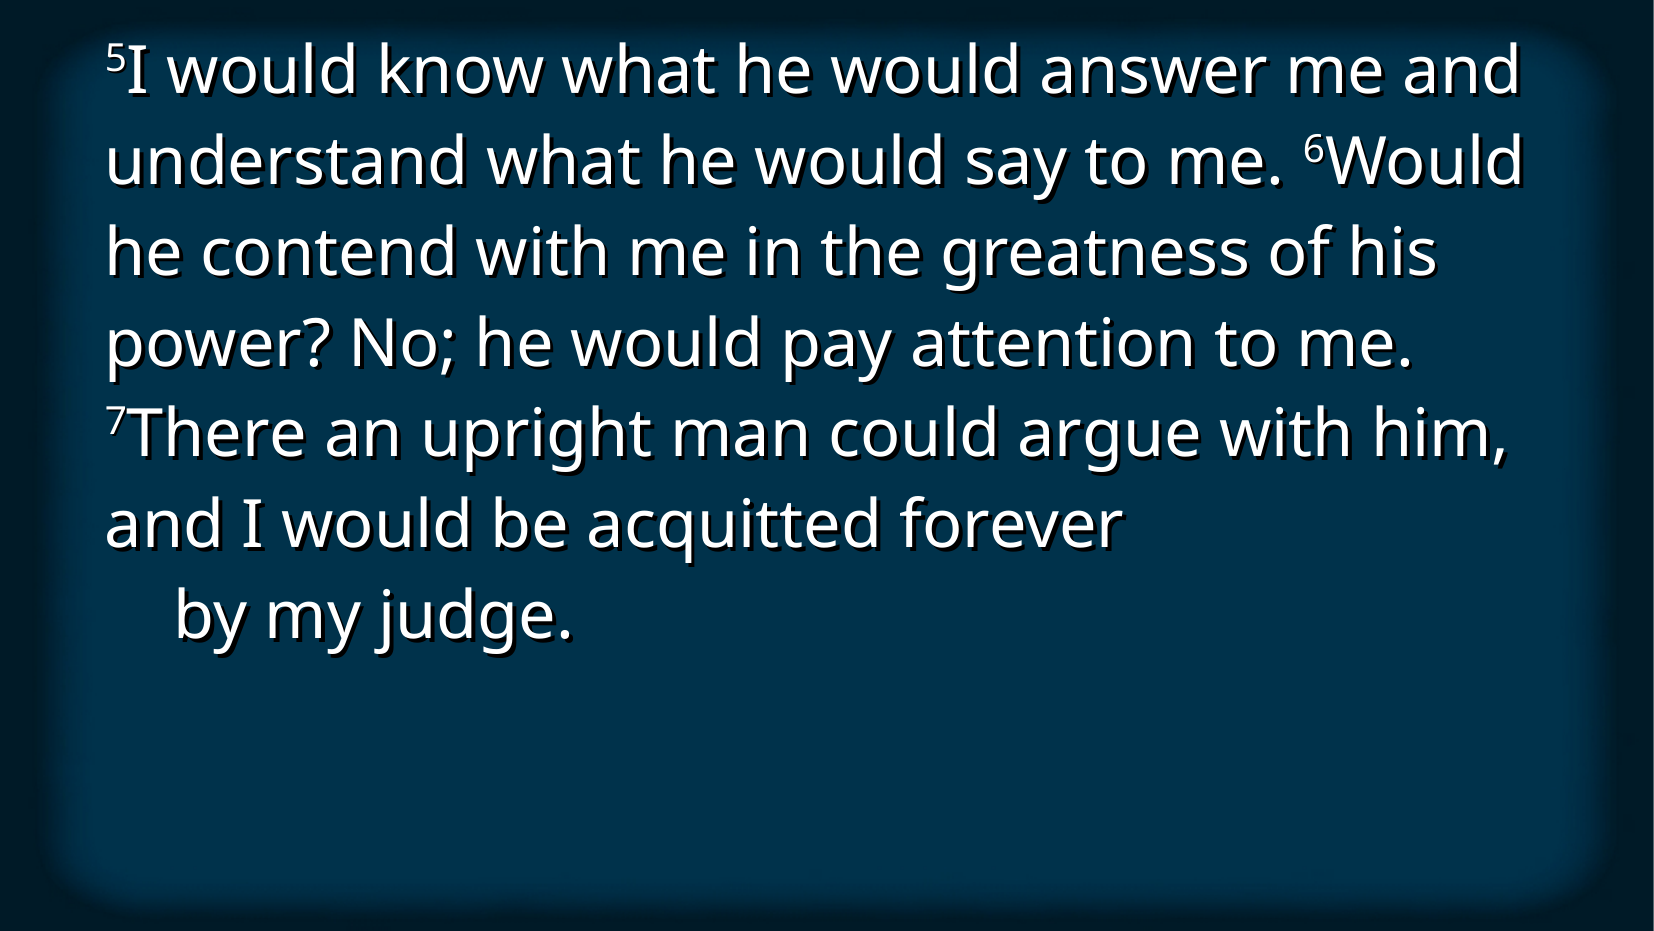

5I would know what he would answer me and understand what he would say to me. 6Would he contend with me in the greatness of his power? No; he would pay attention to me. 7There an upright man could argue with him, and I would be acquitted forever
 by my judge.